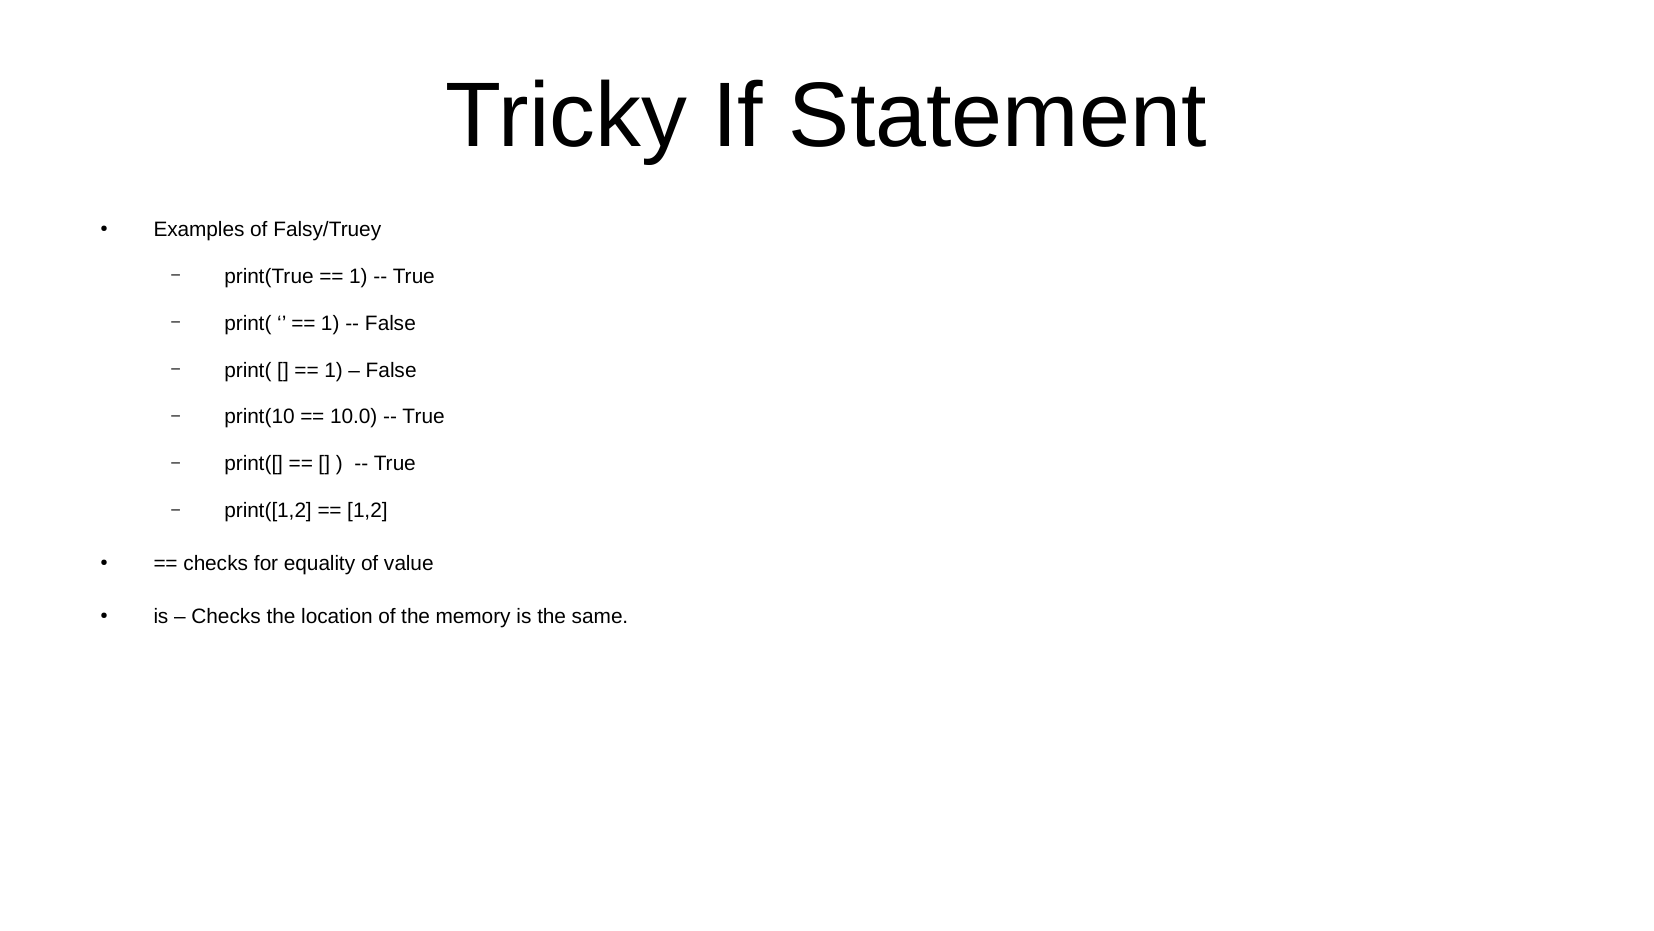

# Tricky If Statement
Examples of Falsy/Truey
print(True == 1) -- True
print( ‘’ == 1) -- False
print( [] == 1) – False
print(10 == 10.0) -- True
print([] == [] ) -- True
print([1,2] == [1,2]
== checks for equality of value
is – Checks the location of the memory is the same.